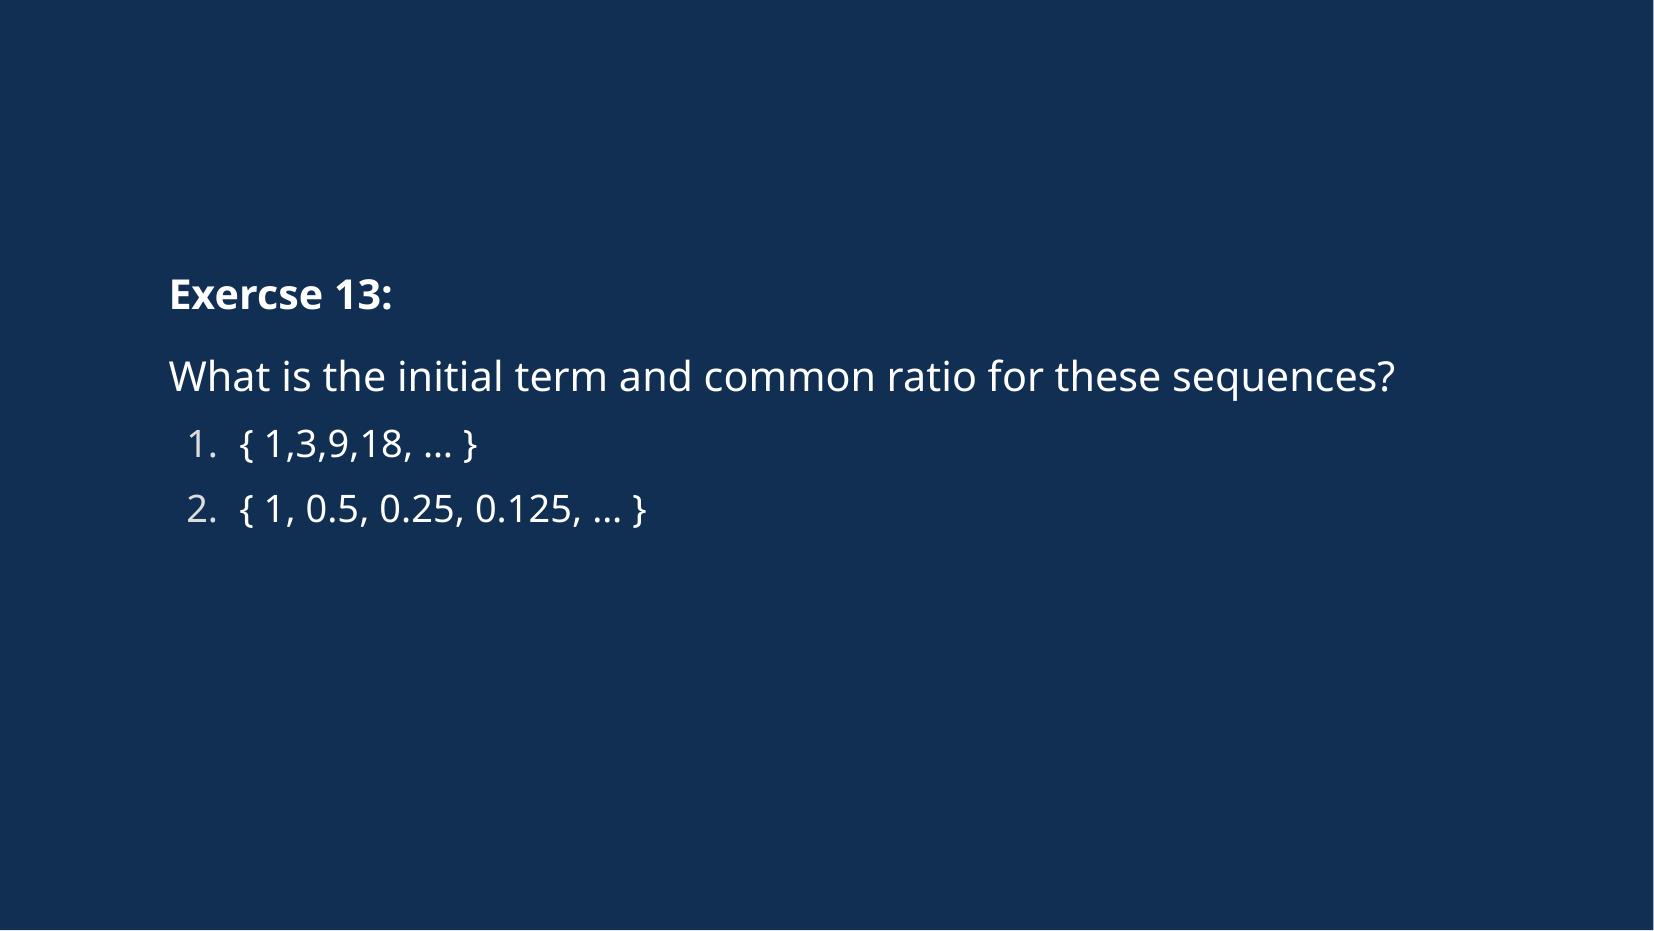

#
Exercse 13:
What is the initial term and common ratio for these sequences?
{ 1,3,9,18, … }
{ 1, 0.5, 0.25, 0.125, … }